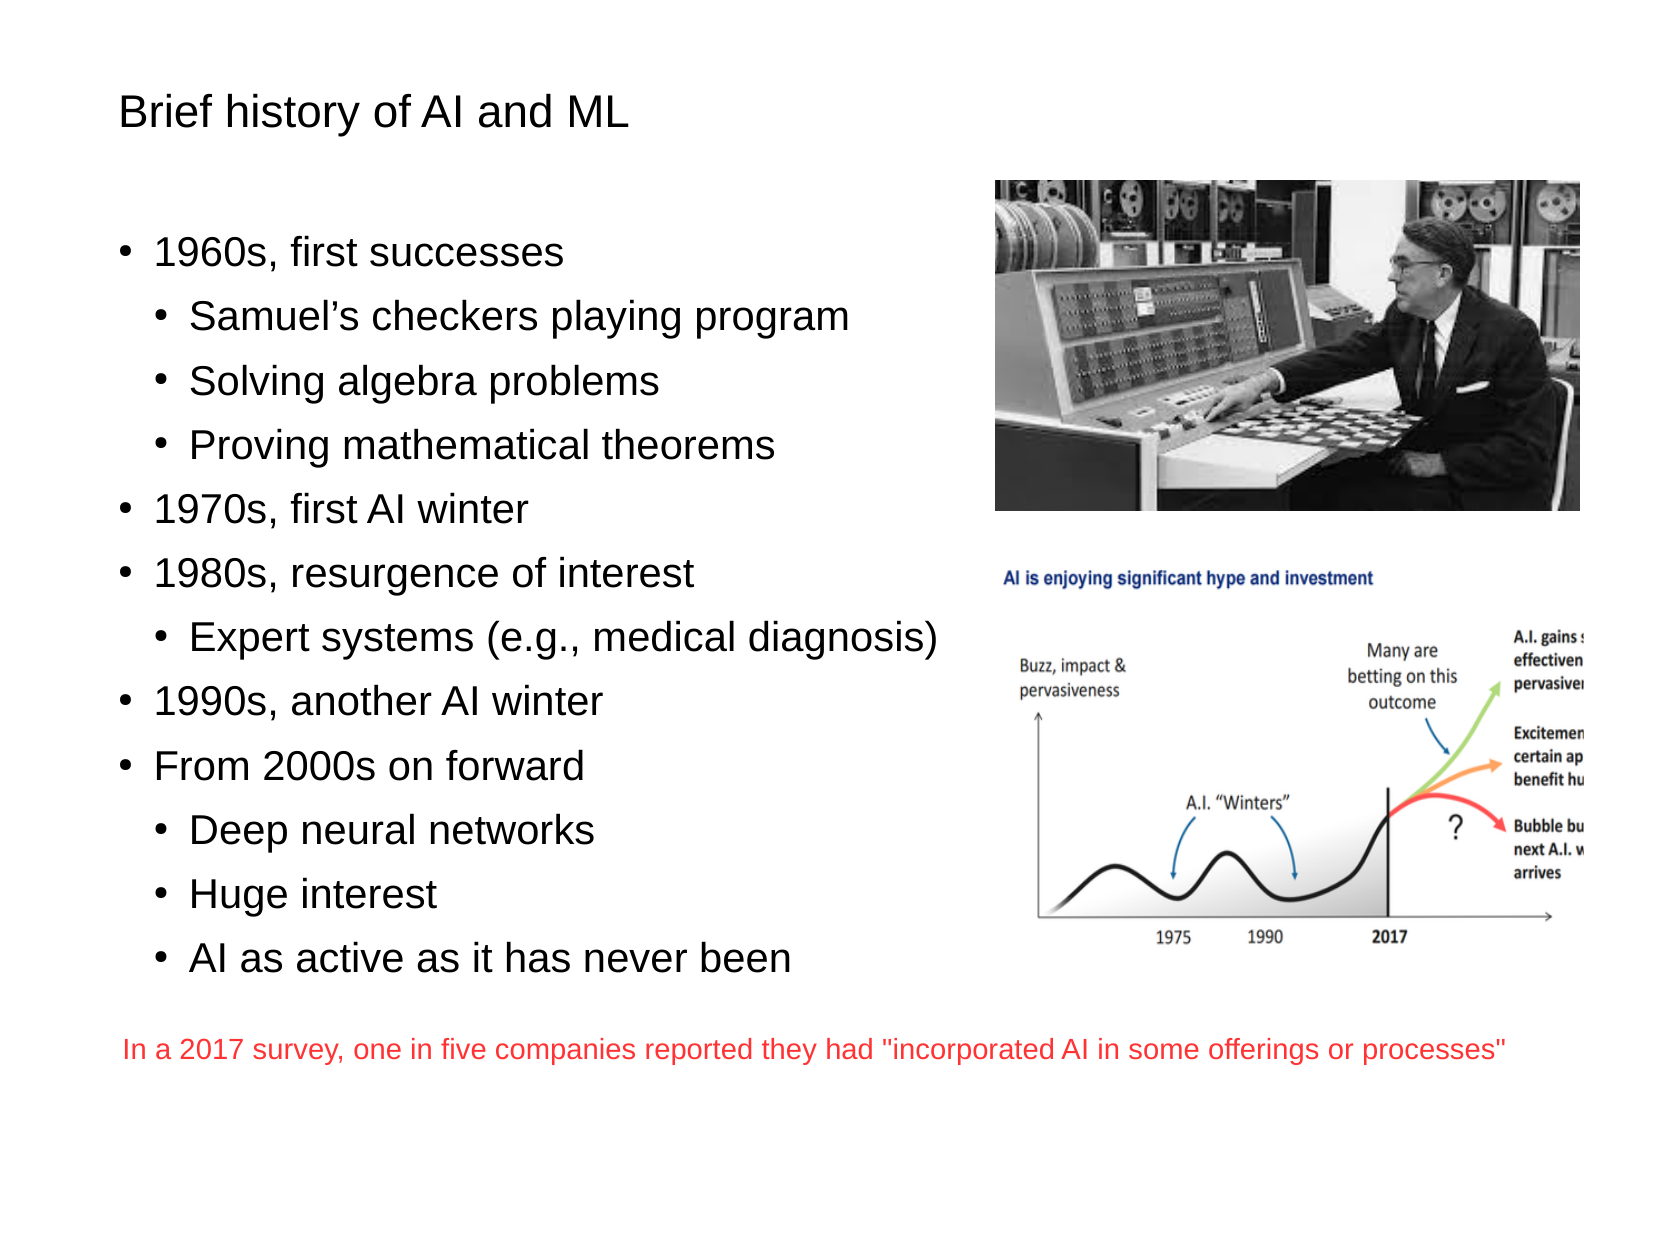

# Brief history of AI and ML
1960s, first successes
Samuel’s checkers playing program
Solving algebra problems
Proving mathematical theorems
1970s, first AI winter
1980s, resurgence of interest
Expert systems (e.g., medical diagnosis)
1990s, another AI winter
From 2000s on forward
Deep neural networks
Huge interest
AI as active as it has never been
In a 2017 survey, one in five companies reported they had "incorporated AI in some offerings or processes"